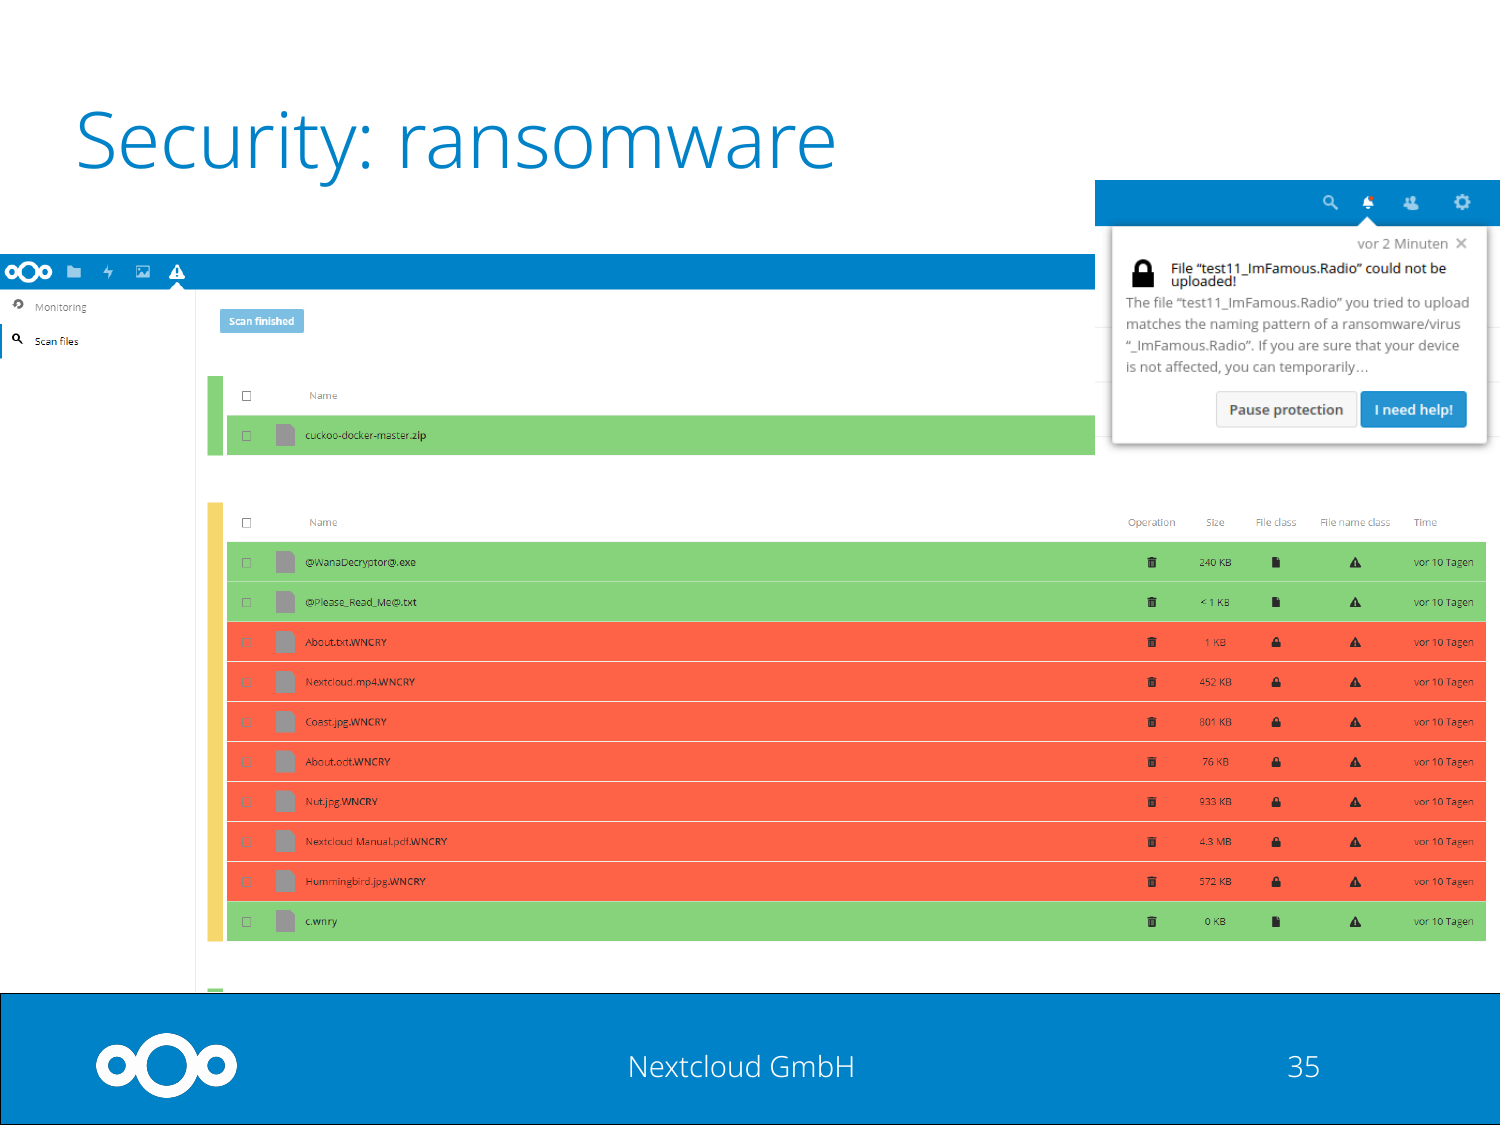

# Security: ransomware
© struktur AG
35